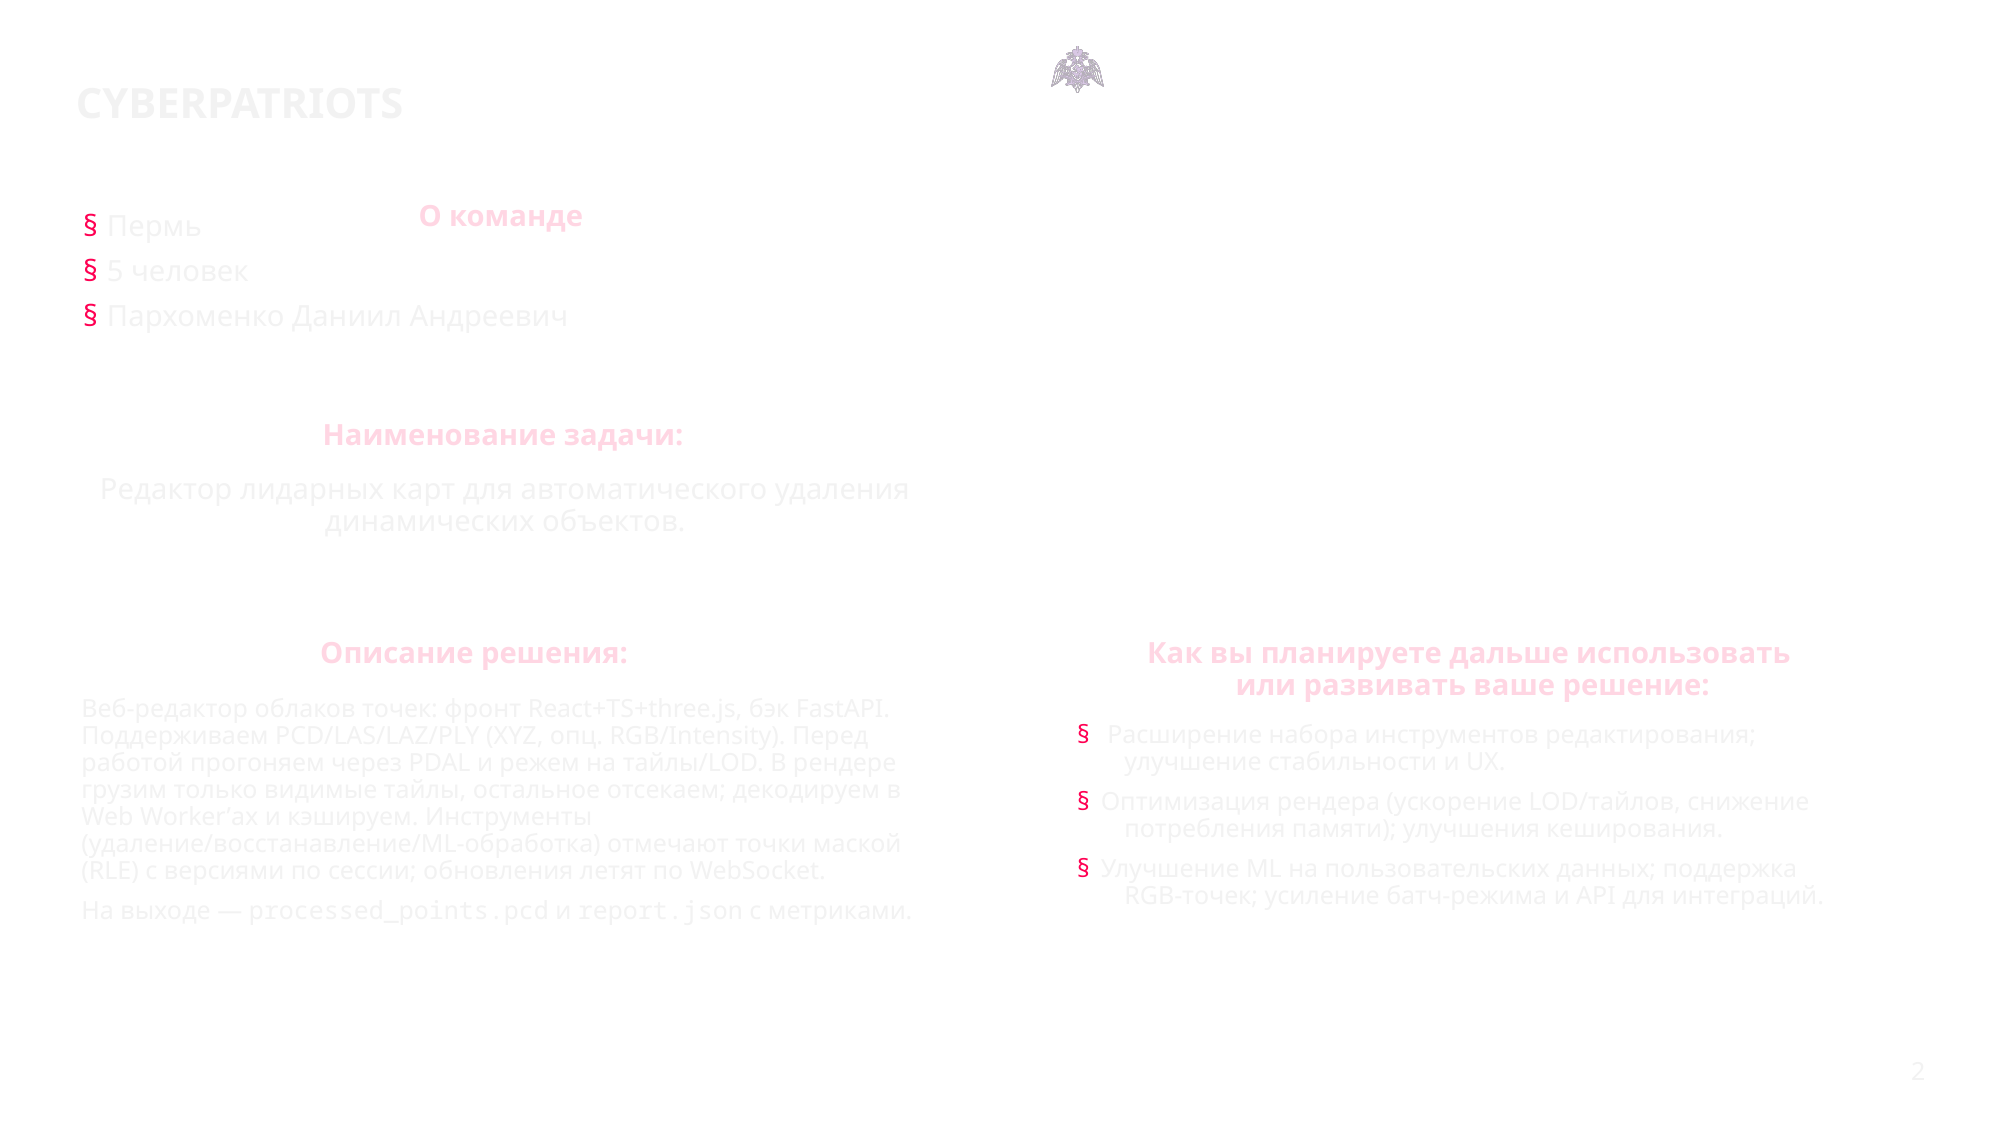

# CYBERPATRIOTS
О команде
Пермь
5 человек
Пархоменко Даниил Андреевич
Наименование задачи:
Редактор лидарных карт для автоматического удаления динамических объектов.
Описание решения:
Как вы планируете дальше использовать
или развивать ваше решение:
Веб-редактор облаков точек: фронт React+TS+three.js, бэк FastAPI. Поддерживаем PCD/LAS/LAZ/PLY (XYZ, опц. RGB/Intensity). Перед работой прогоняем через PDAL и режем на тайлы/LOD. В рендере грузим только видимые тайлы, остальное отсекаем; декодируем в Web Worker’ах и кэшируем. Инструменты (удаление/восстанавление/ML-обработка) отмечают точки маской (RLE) с версиями по сессии; обновления летят по WebSocket.
На выходе — processed_points.pcd и report.json с метриками.
 Расширение набора инструментов редактирования; улучшение стабильности и UX.
Оптимизация рендера (ускорение LOD/тайлов, снижение потребления памяти); улучшения кеширования.
Улучшение ML на пользовательских данных; поддержка RGB-точек; усиление батч-режима и API для интеграций.
1